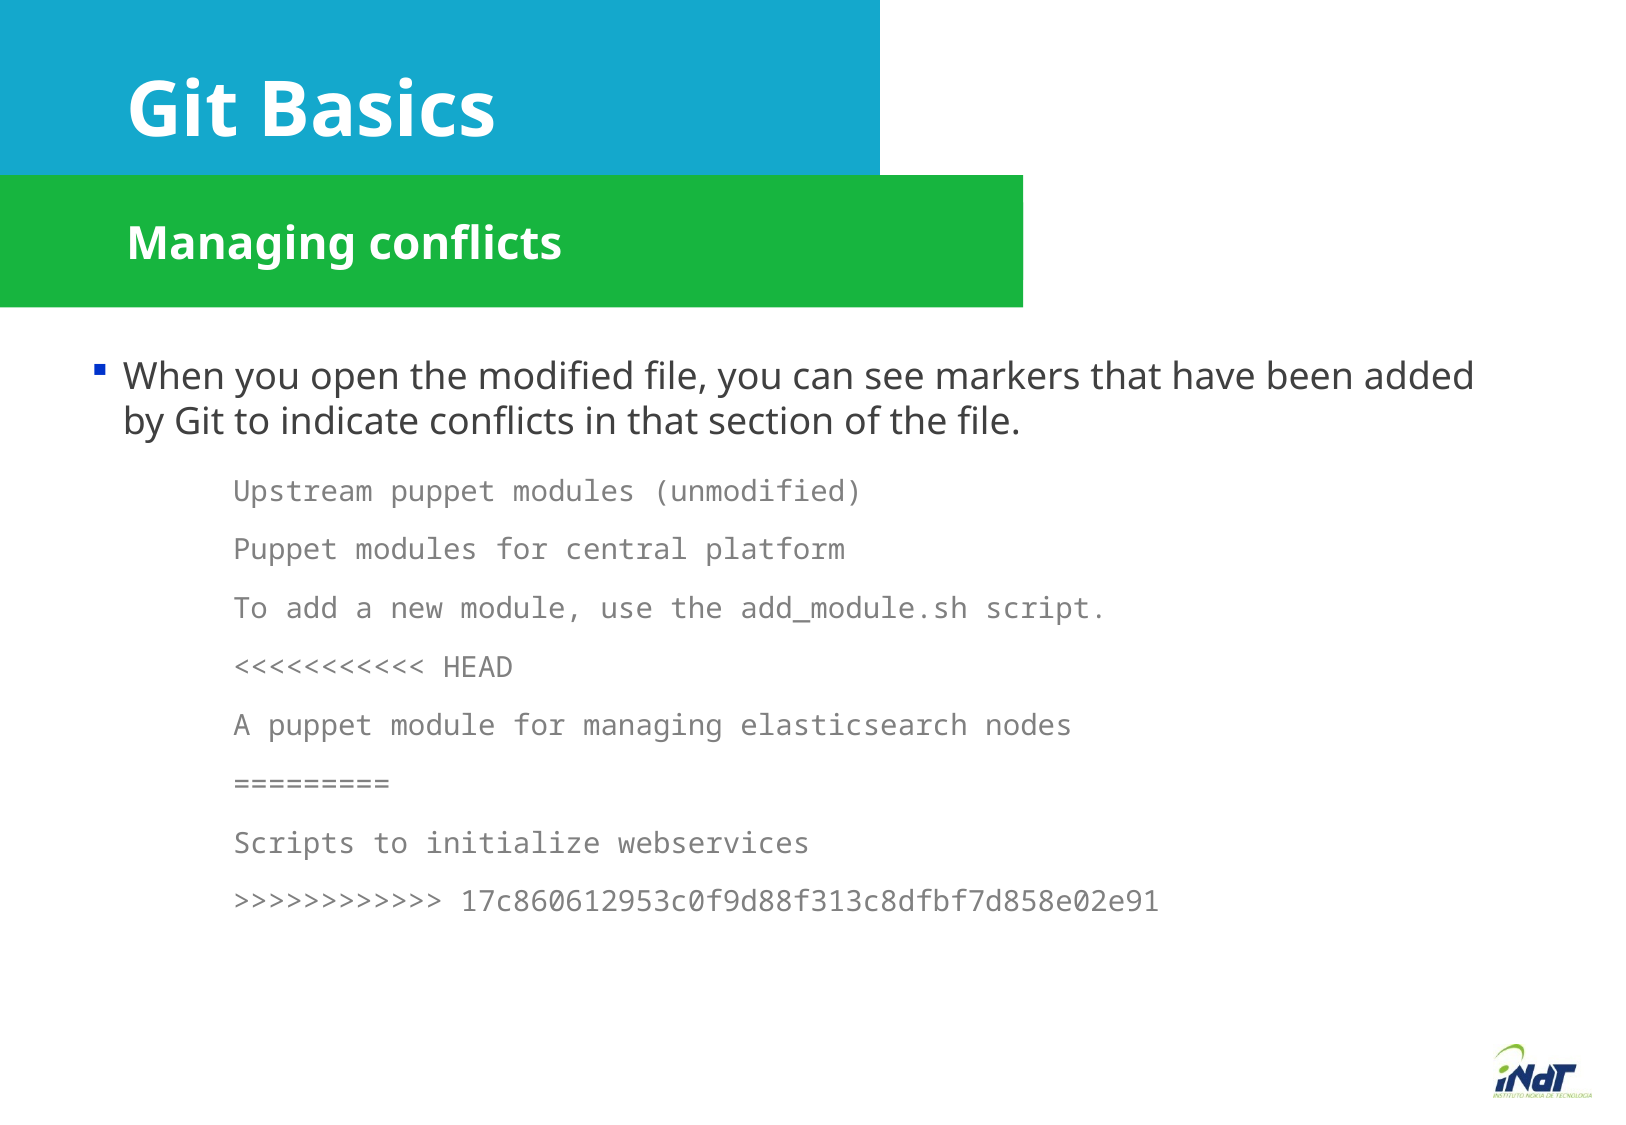

Git Basics
Managing conflicts
# When you open the modified file, you can see markers that have been added by Git to indicate conflicts in that section of the file.
Upstream puppet modules (unmodified)
Puppet modules for central platform
To add a new module, use the add_module.sh script.
<<<<<<<<<<< HEAD
A puppet module for managing elasticsearch nodes
=========
Scripts to initialize webservices
>>>>>>>>>>>> 17c860612953c0f9d88f313c8dfbf7d858e02e91